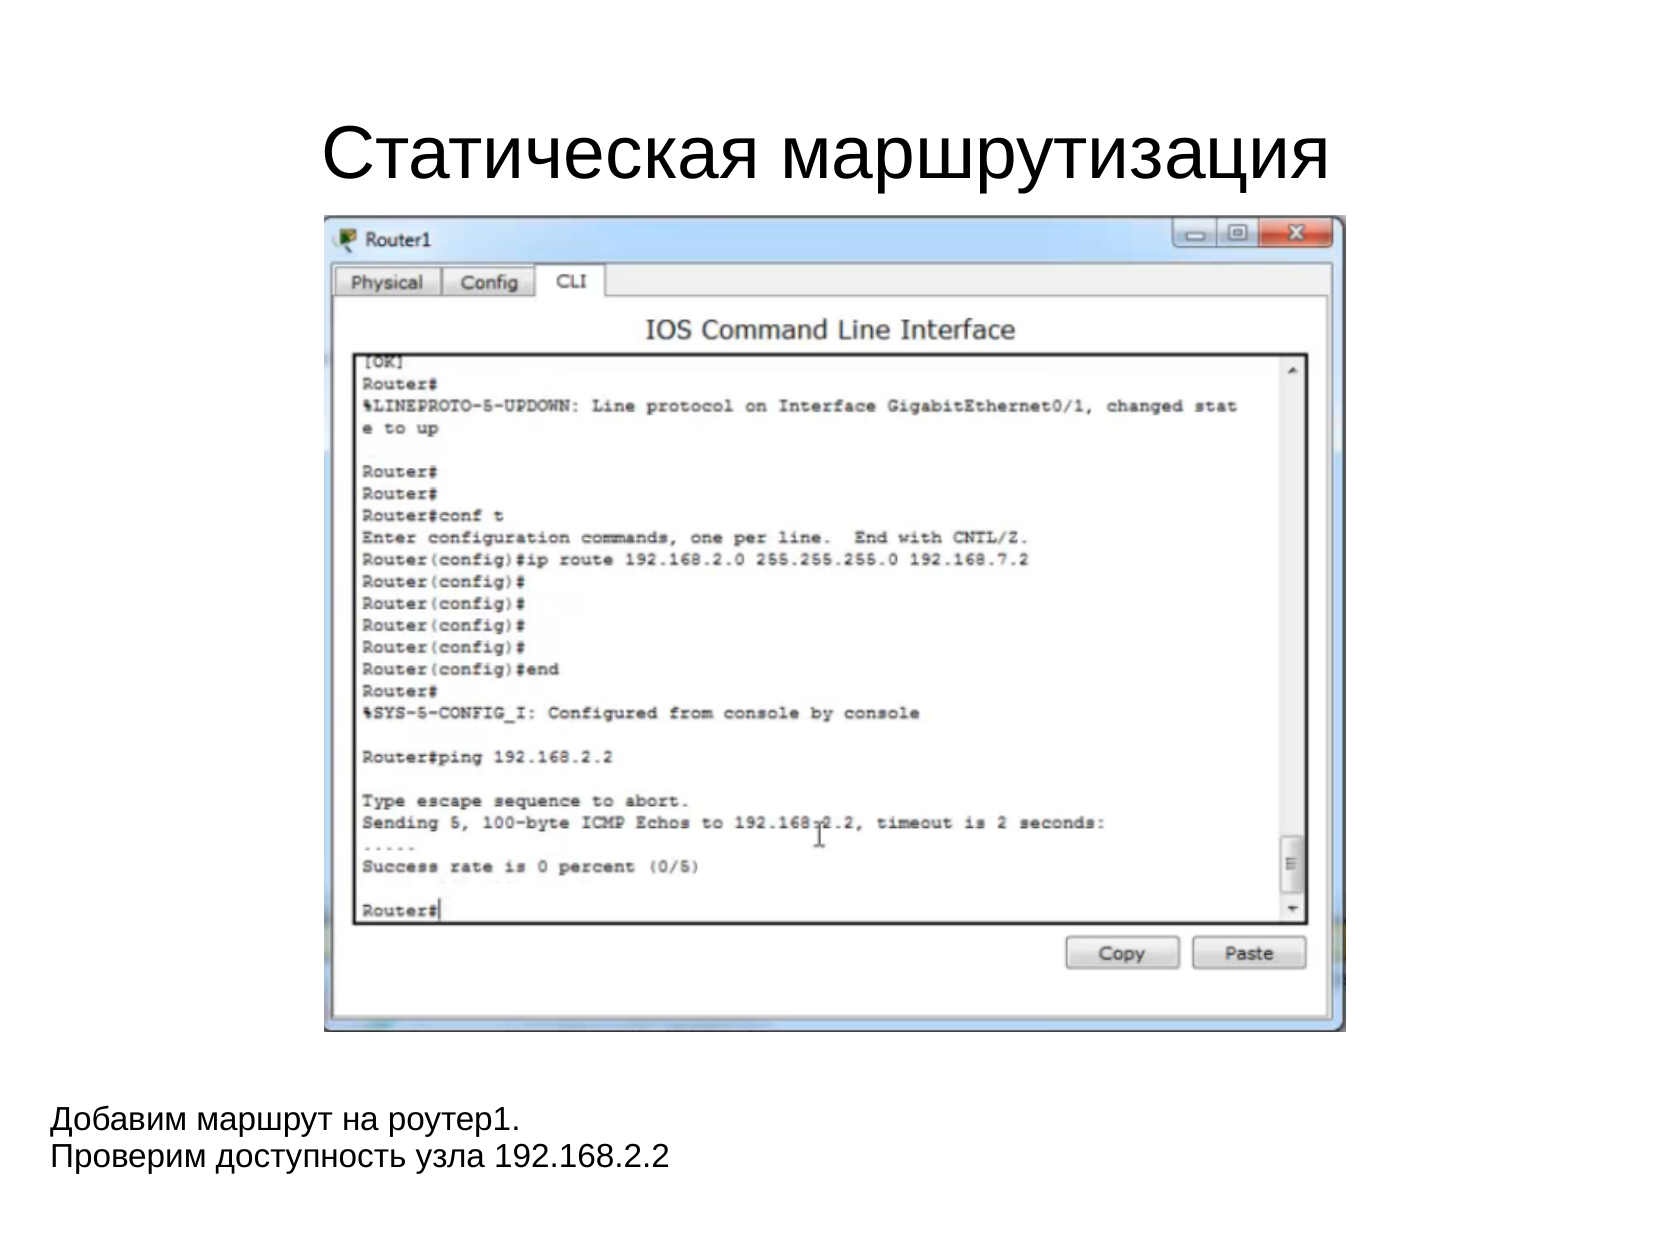

# Статическая маршрутизация
Добавим маршрут на роутер1.
Проверим доступность узла 192.168.2.2